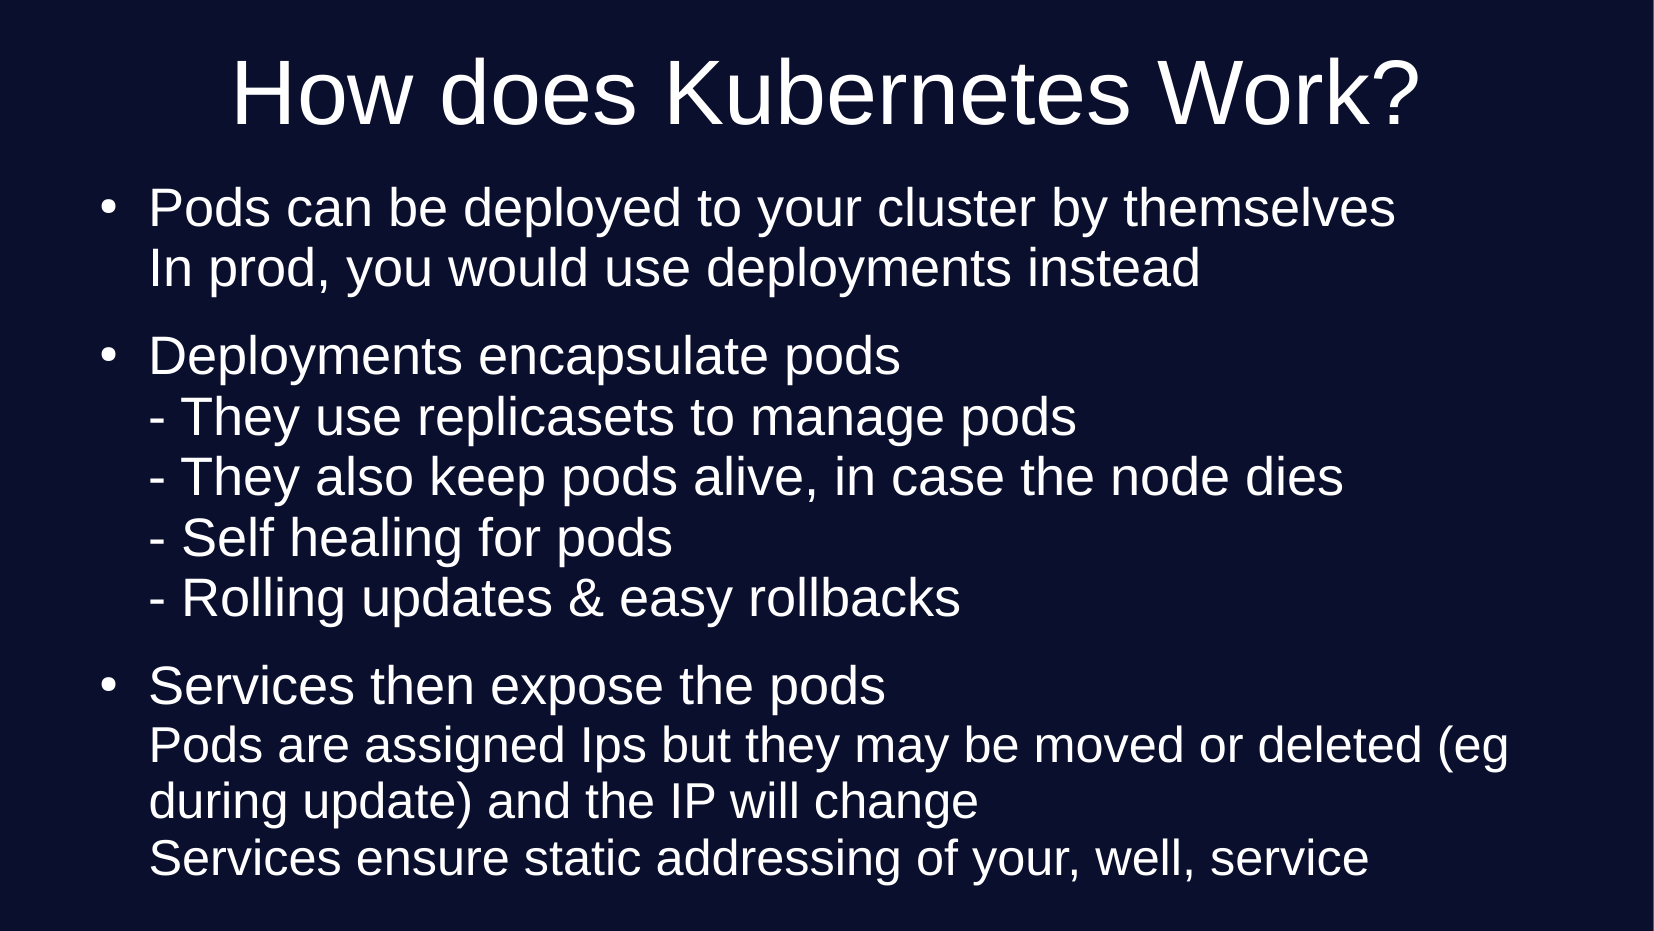

# How does Kubernetes Work?
Pods can be deployed to your cluster by themselves
In prod, you would use deployments instead
Deployments encapsulate pods
- They use replicasets to manage pods
- They also keep pods alive, in case the node dies
- Self healing for pods
- Rolling updates & easy rollbacks
Services then expose the pods
Pods are assigned Ips but they may be moved or deleted (eg during update) and the IP will change
Services ensure static addressing of your, well, service